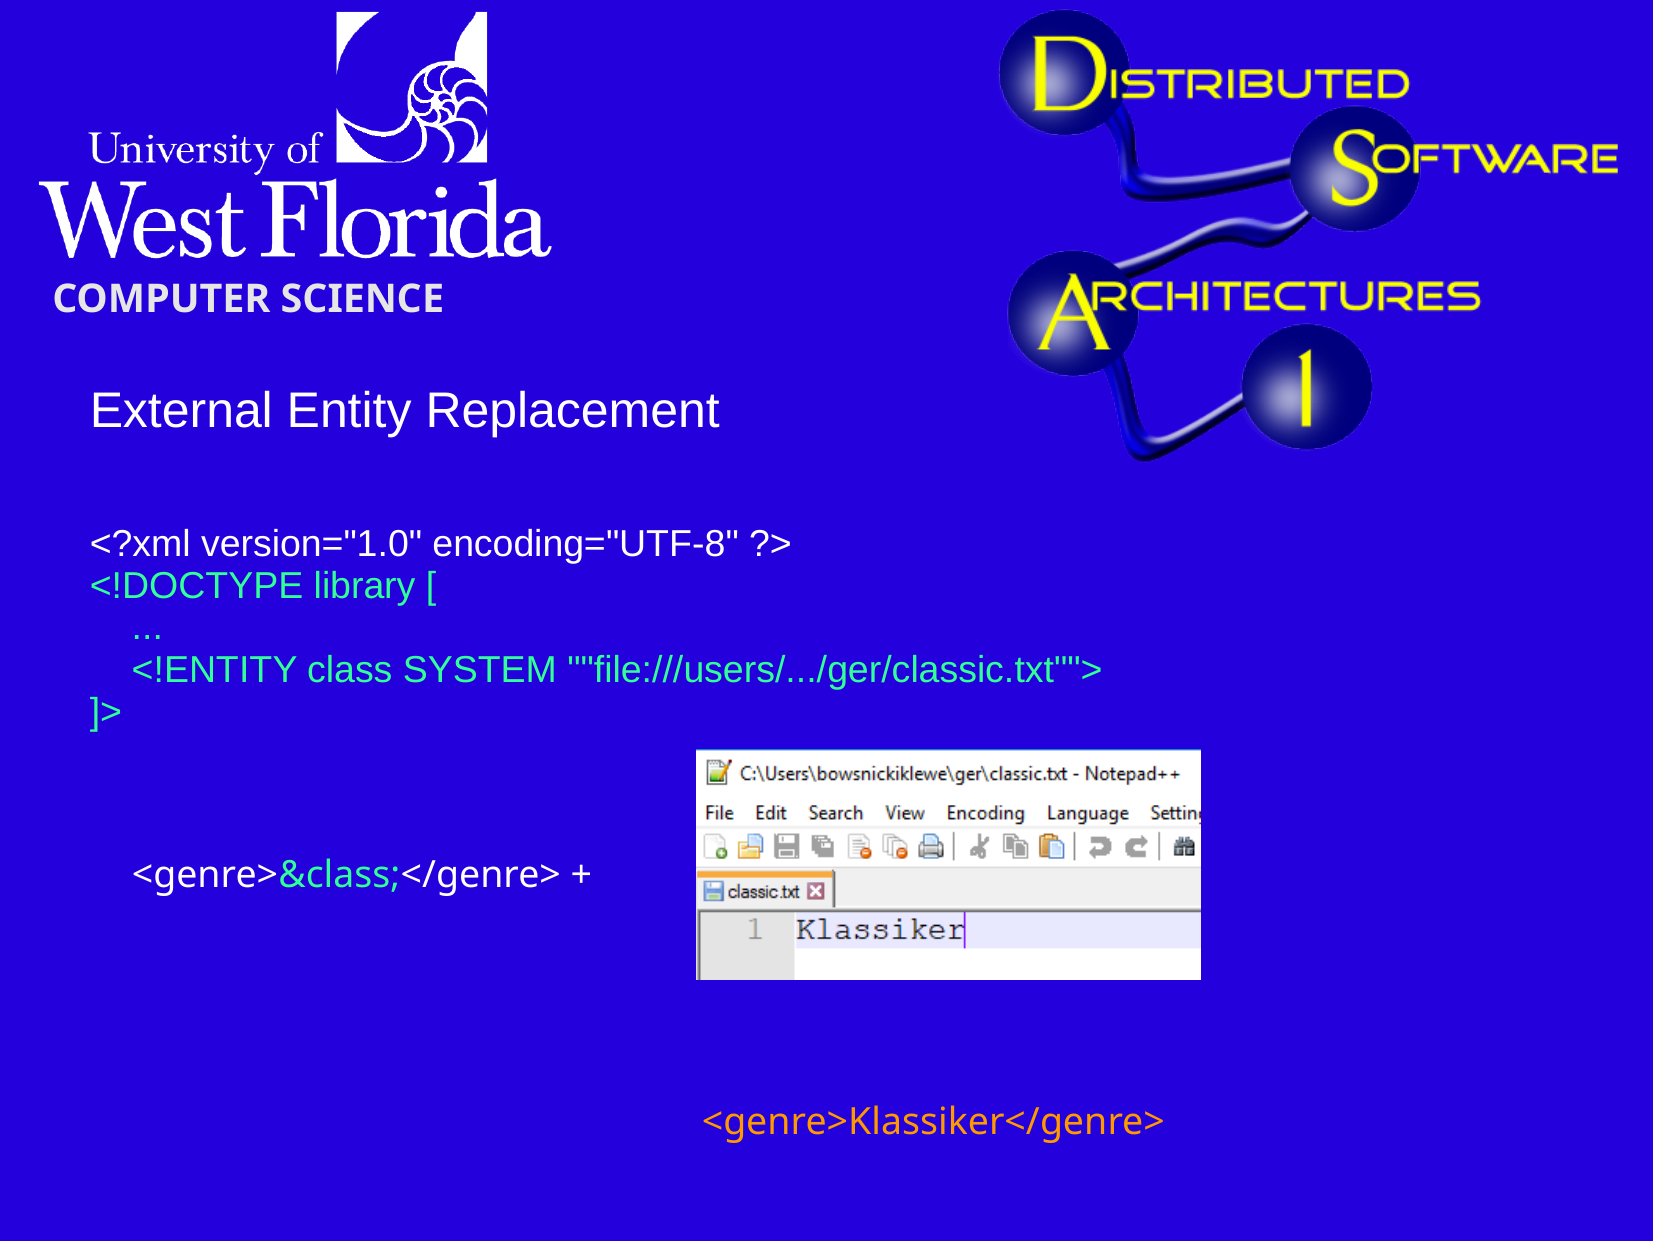

COMPUTER SCIENCE
External Entity Replacement
<?xml version="1.0" encoding="UTF-8" ?>
<!DOCTYPE library [
 ...
 <!ENTITY class SYSTEM ""file:///users/.../ger/classic.txt"">
]>
<genre>&class;</genre> +
<genre>Klassiker</genre>